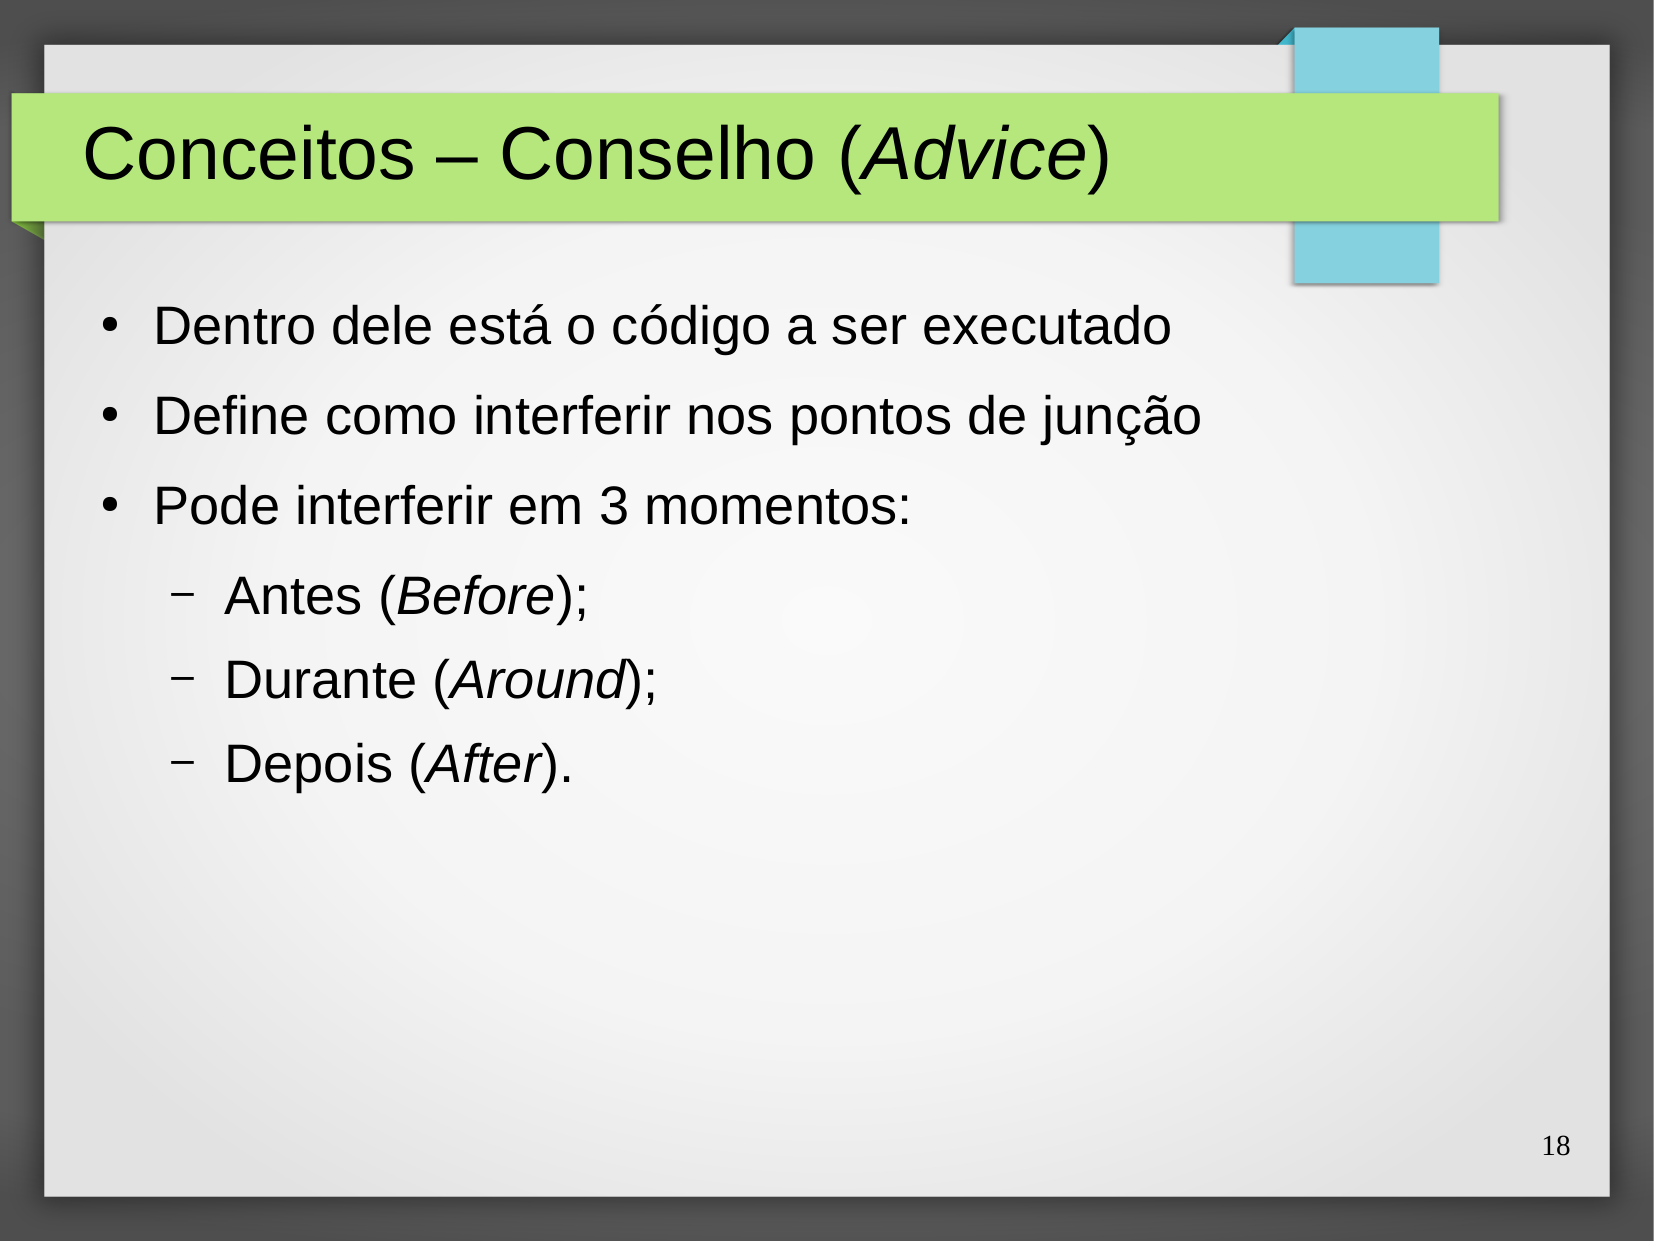

# Conceitos – Conselho (Advice)
Dentro dele está o código a ser executado
Define como interferir nos pontos de junção
Pode interferir em 3 momentos:
Antes (Before);
Durante (Around);
Depois (After).
18